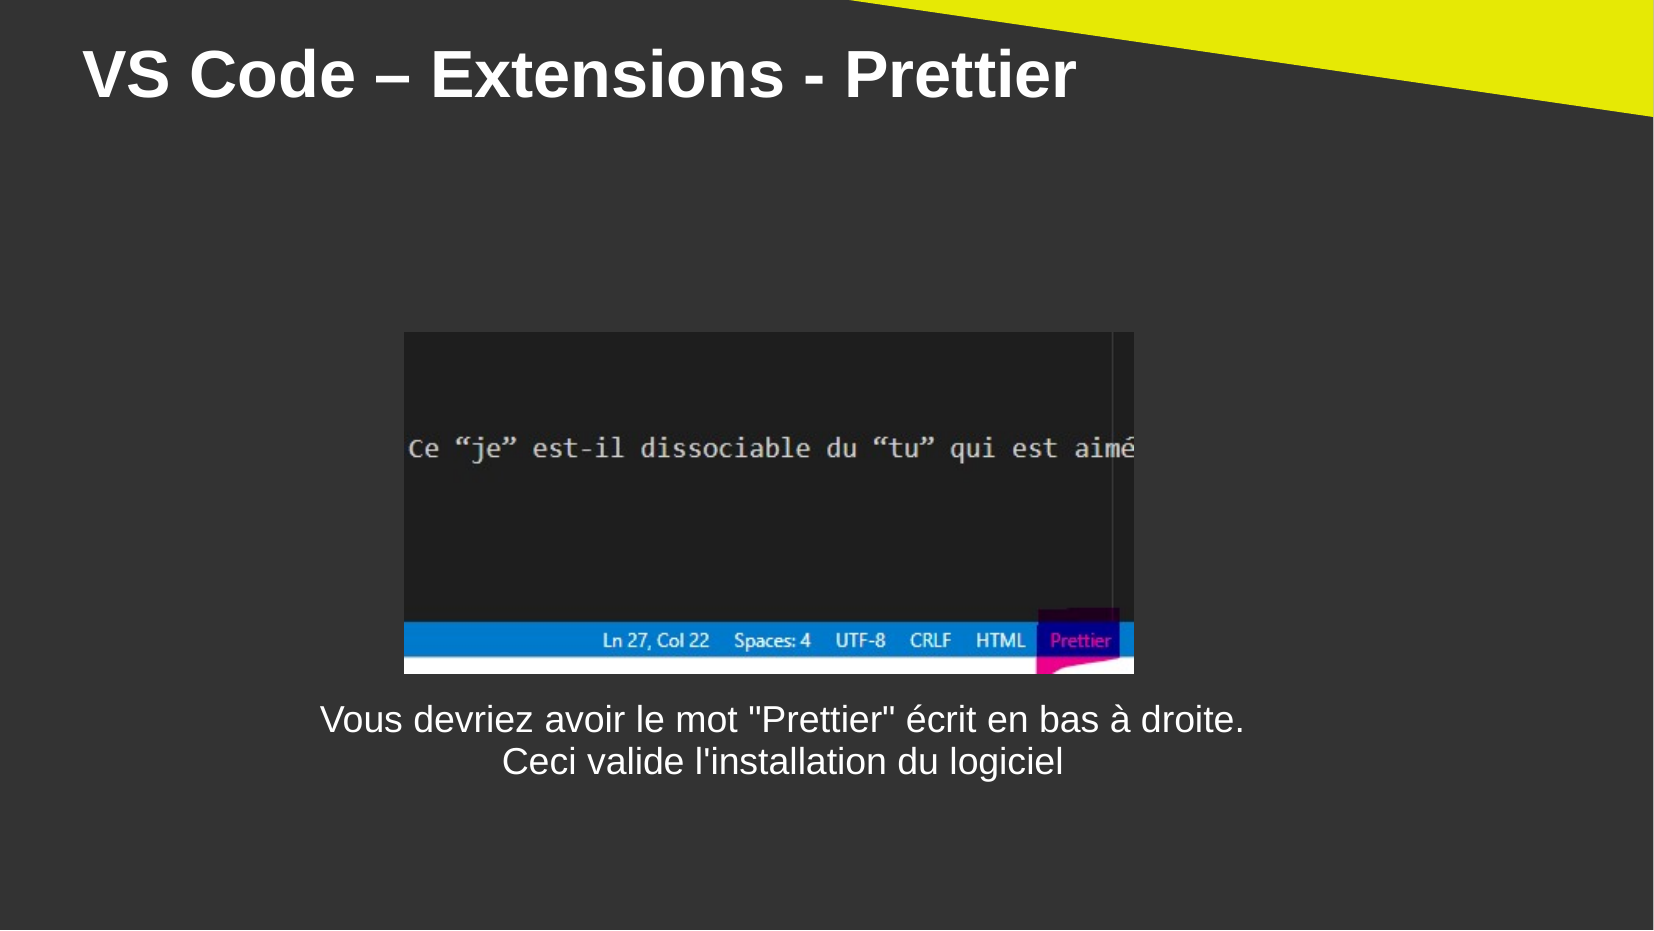

# VS Code – Extensions - Prettier
Vous devriez avoir le mot "Prettier" écrit en bas à droite.
Ceci valide l'installation du logiciel